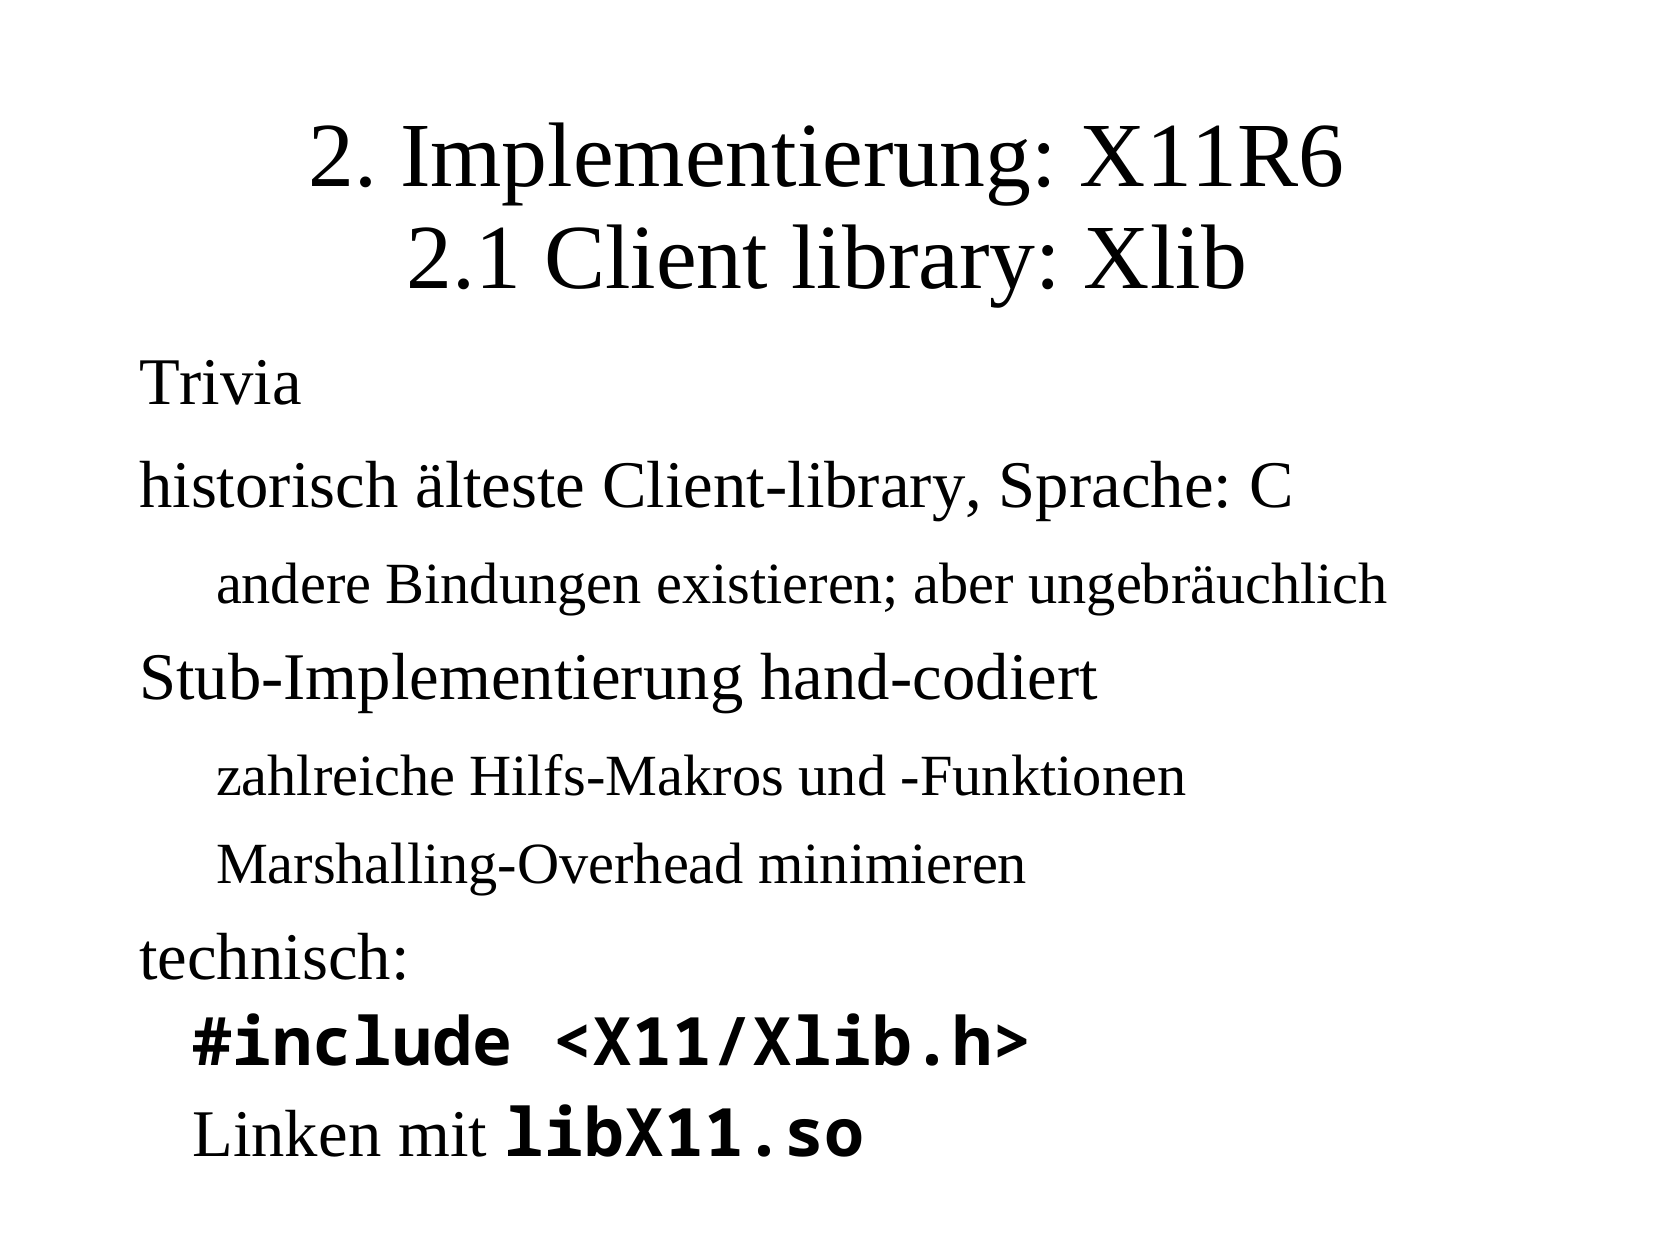

# 2. Implementierung: X11R6 2.1 Client library: Xlib
Trivia
historisch älteste Client-library, Sprache: C
andere Bindungen existieren; aber ungebräuchlich
Stub-Implementierung hand-codiert
zahlreiche Hilfs-Makros und -Funktionen
Marshalling-Overhead minimieren
technisch:
#include <X11/Xlib.h>
Linken mit libX11.so